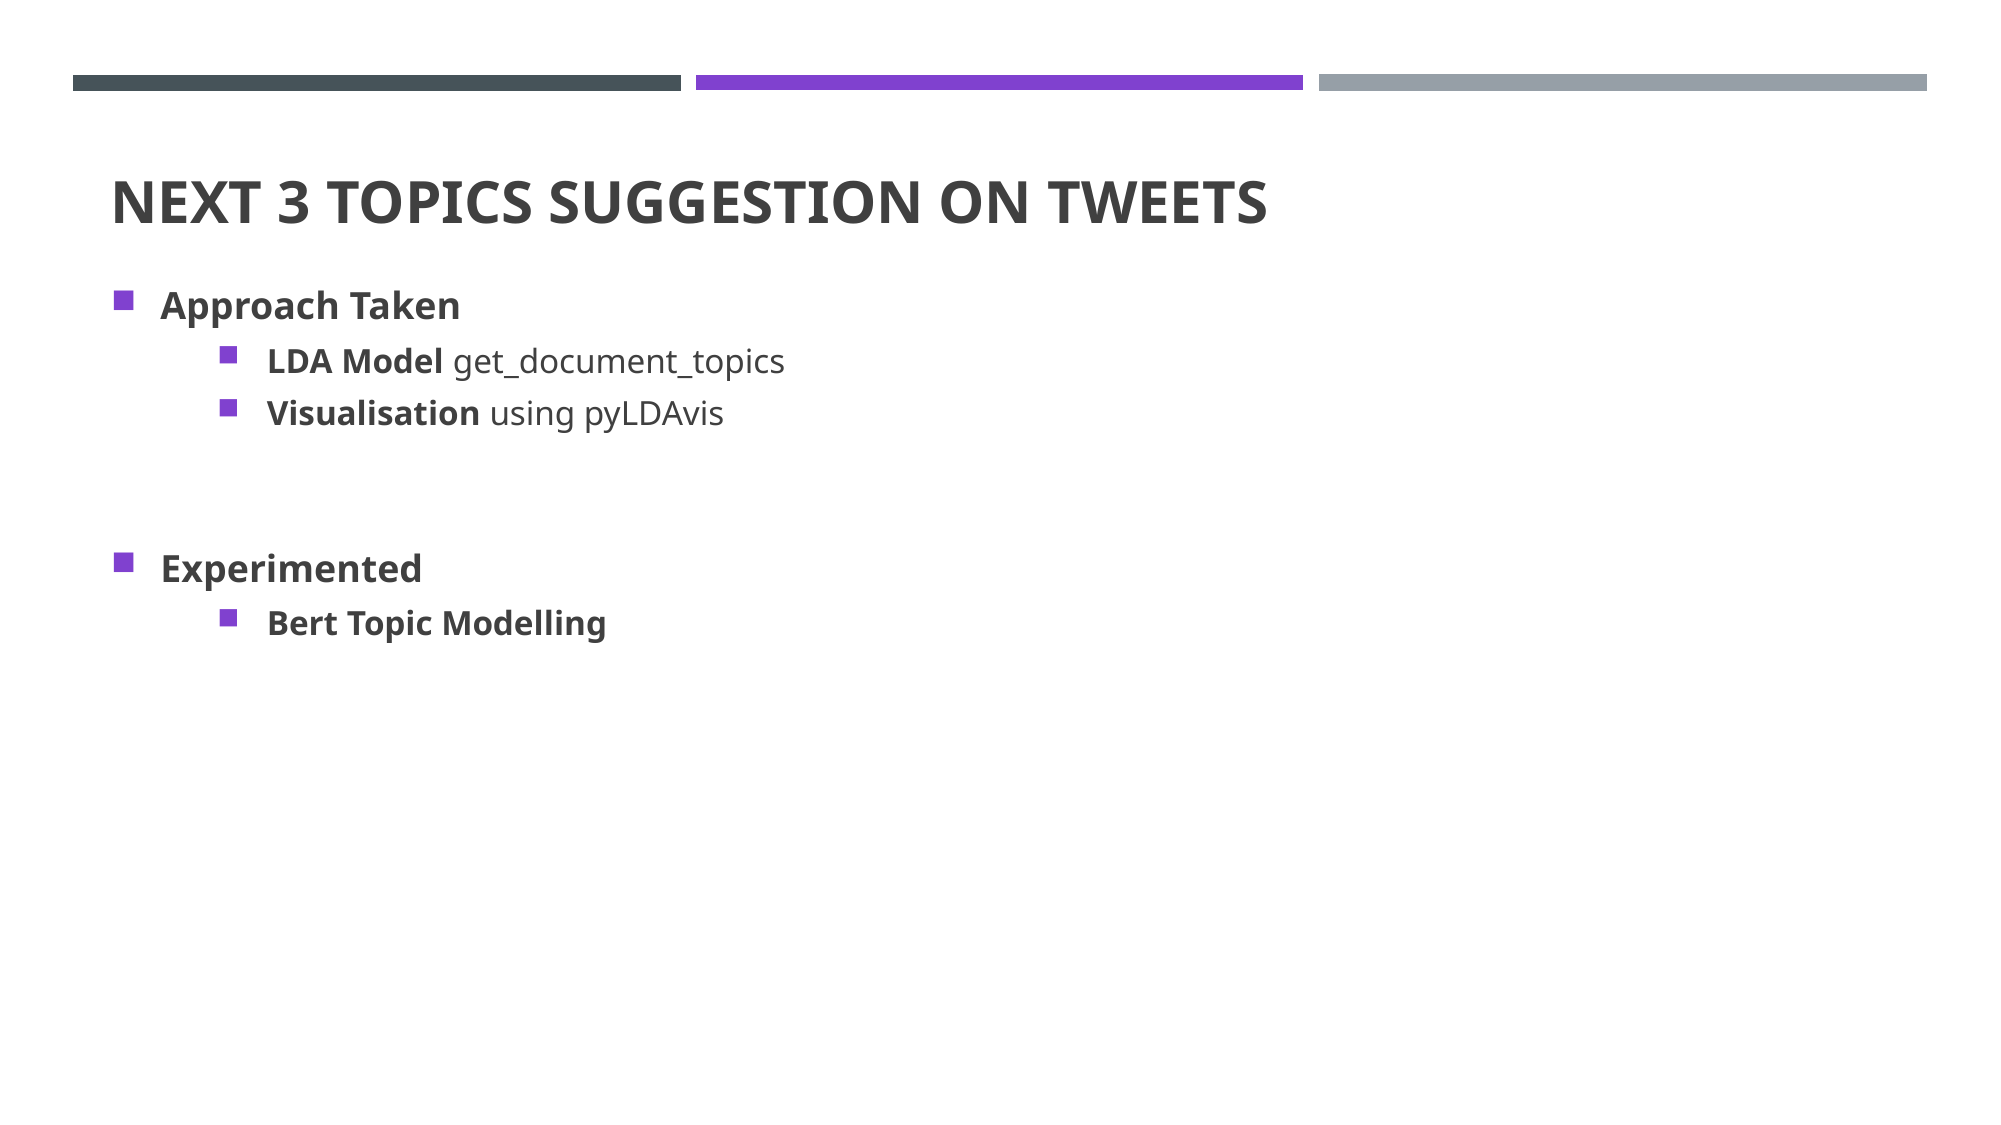

# Next 3 topics suggestion on tweets
Approach Taken
LDA Model get_document_topics
Visualisation using pyLDAvis
Experimented
Bert Topic Modelling